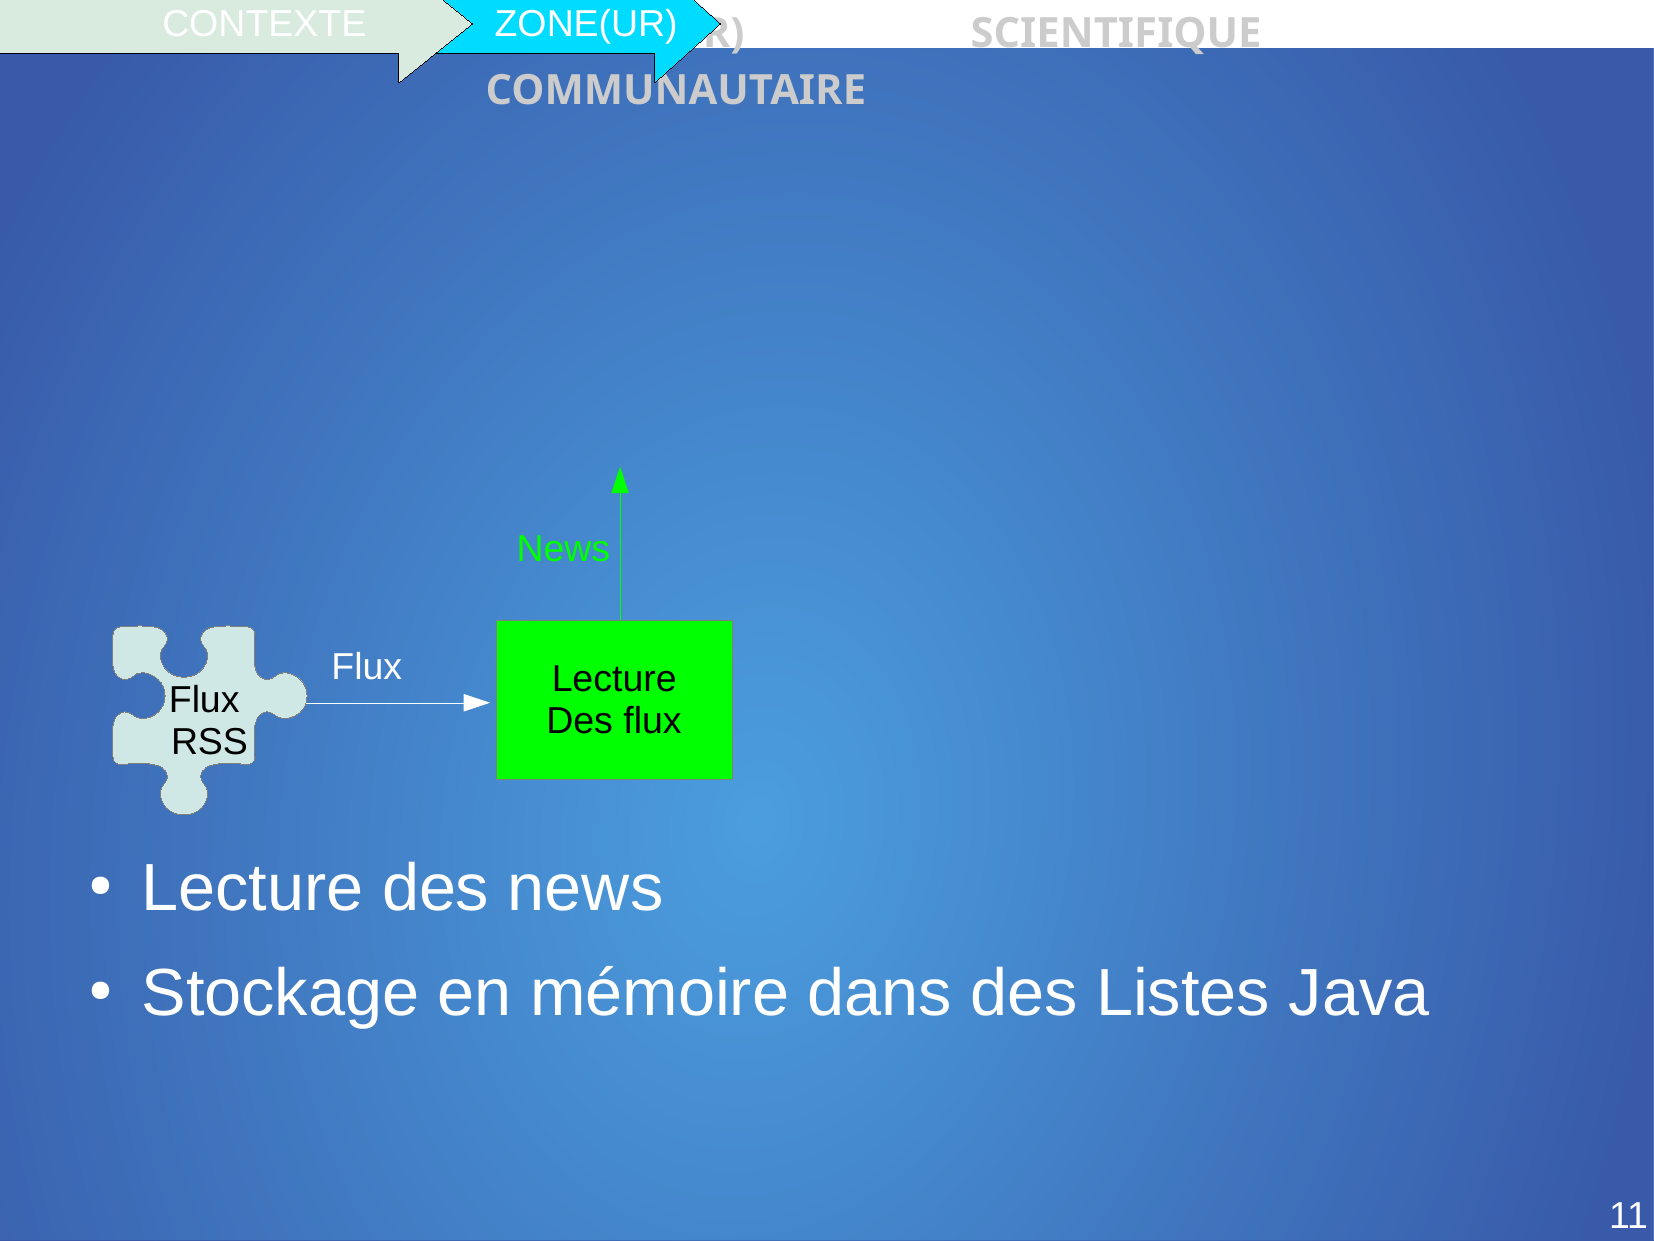

CONTEXTE
 ZONE(UR)
#
News
Lecture
Des flux
Flux
RSS
Flux
Lecture des news
Stockage en mémoire dans des Listes Java